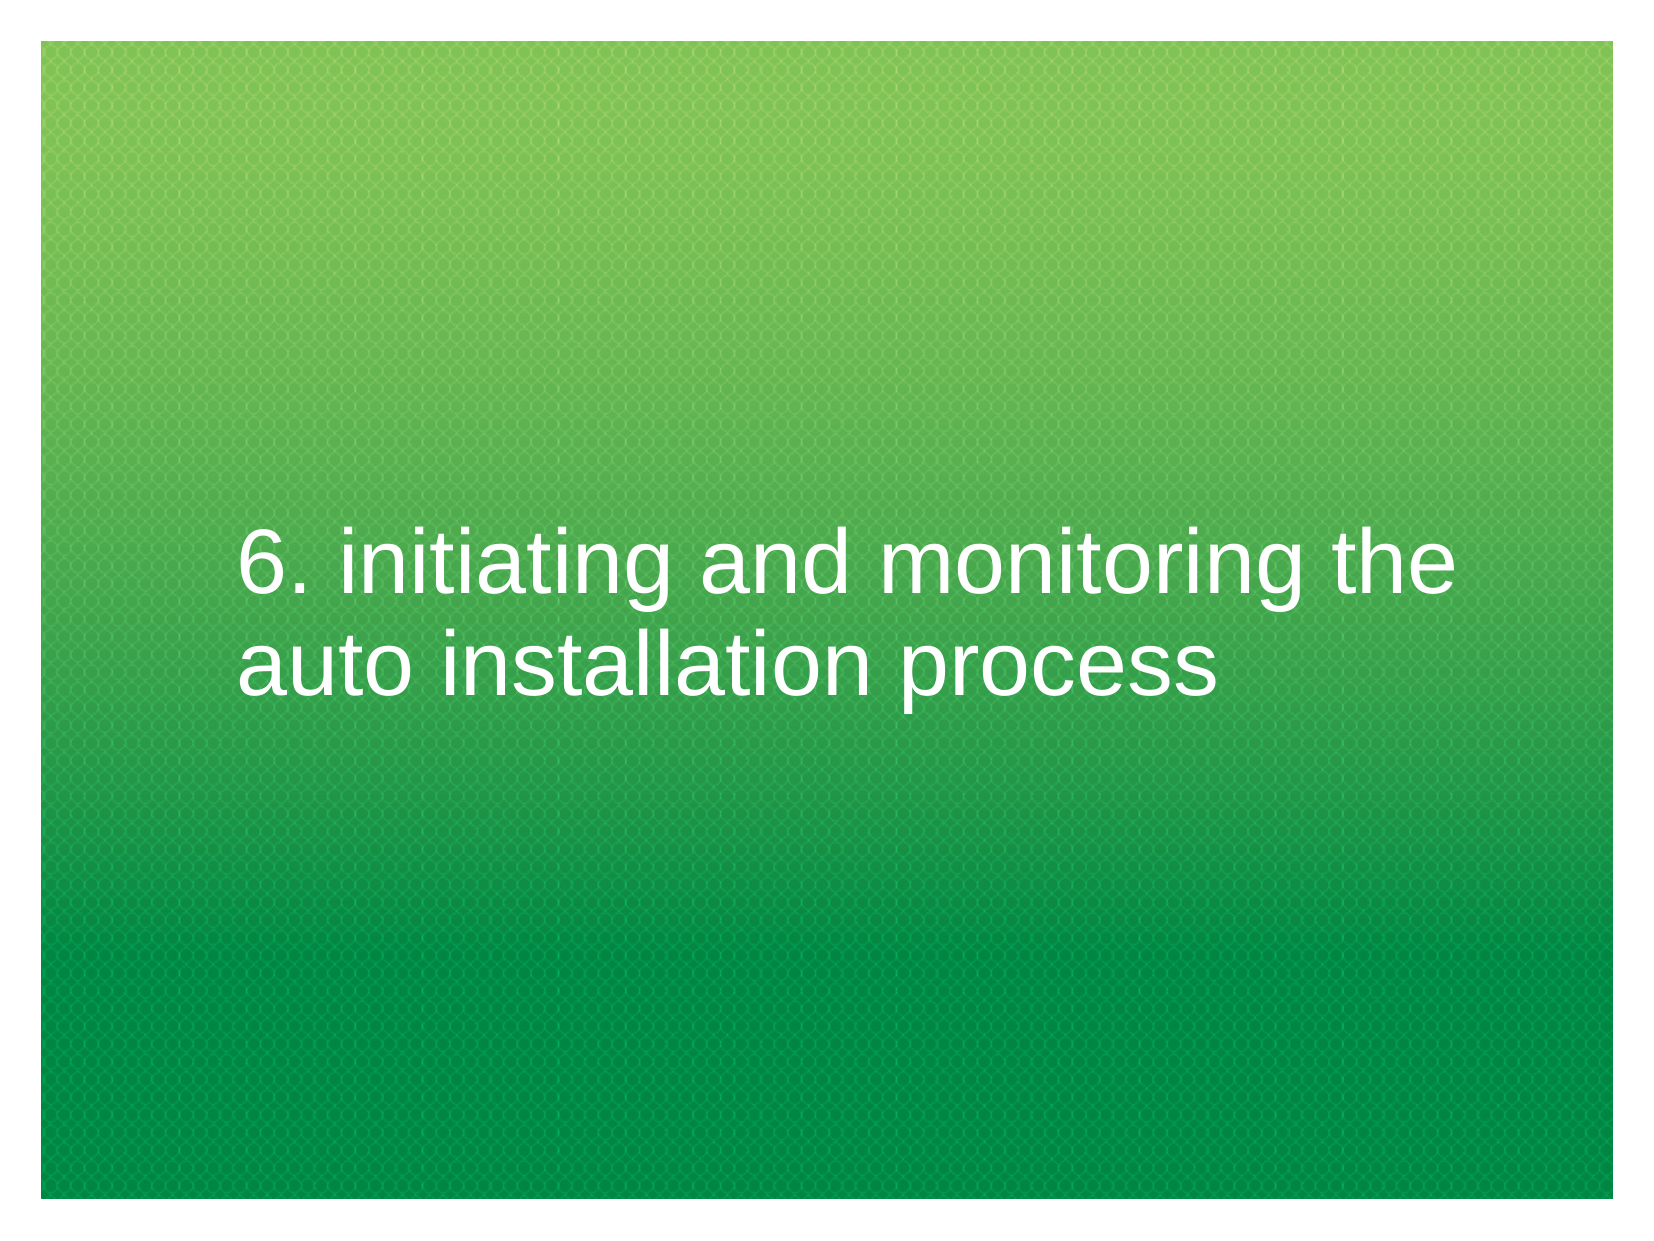

6. initiating and monitoring the auto installation process